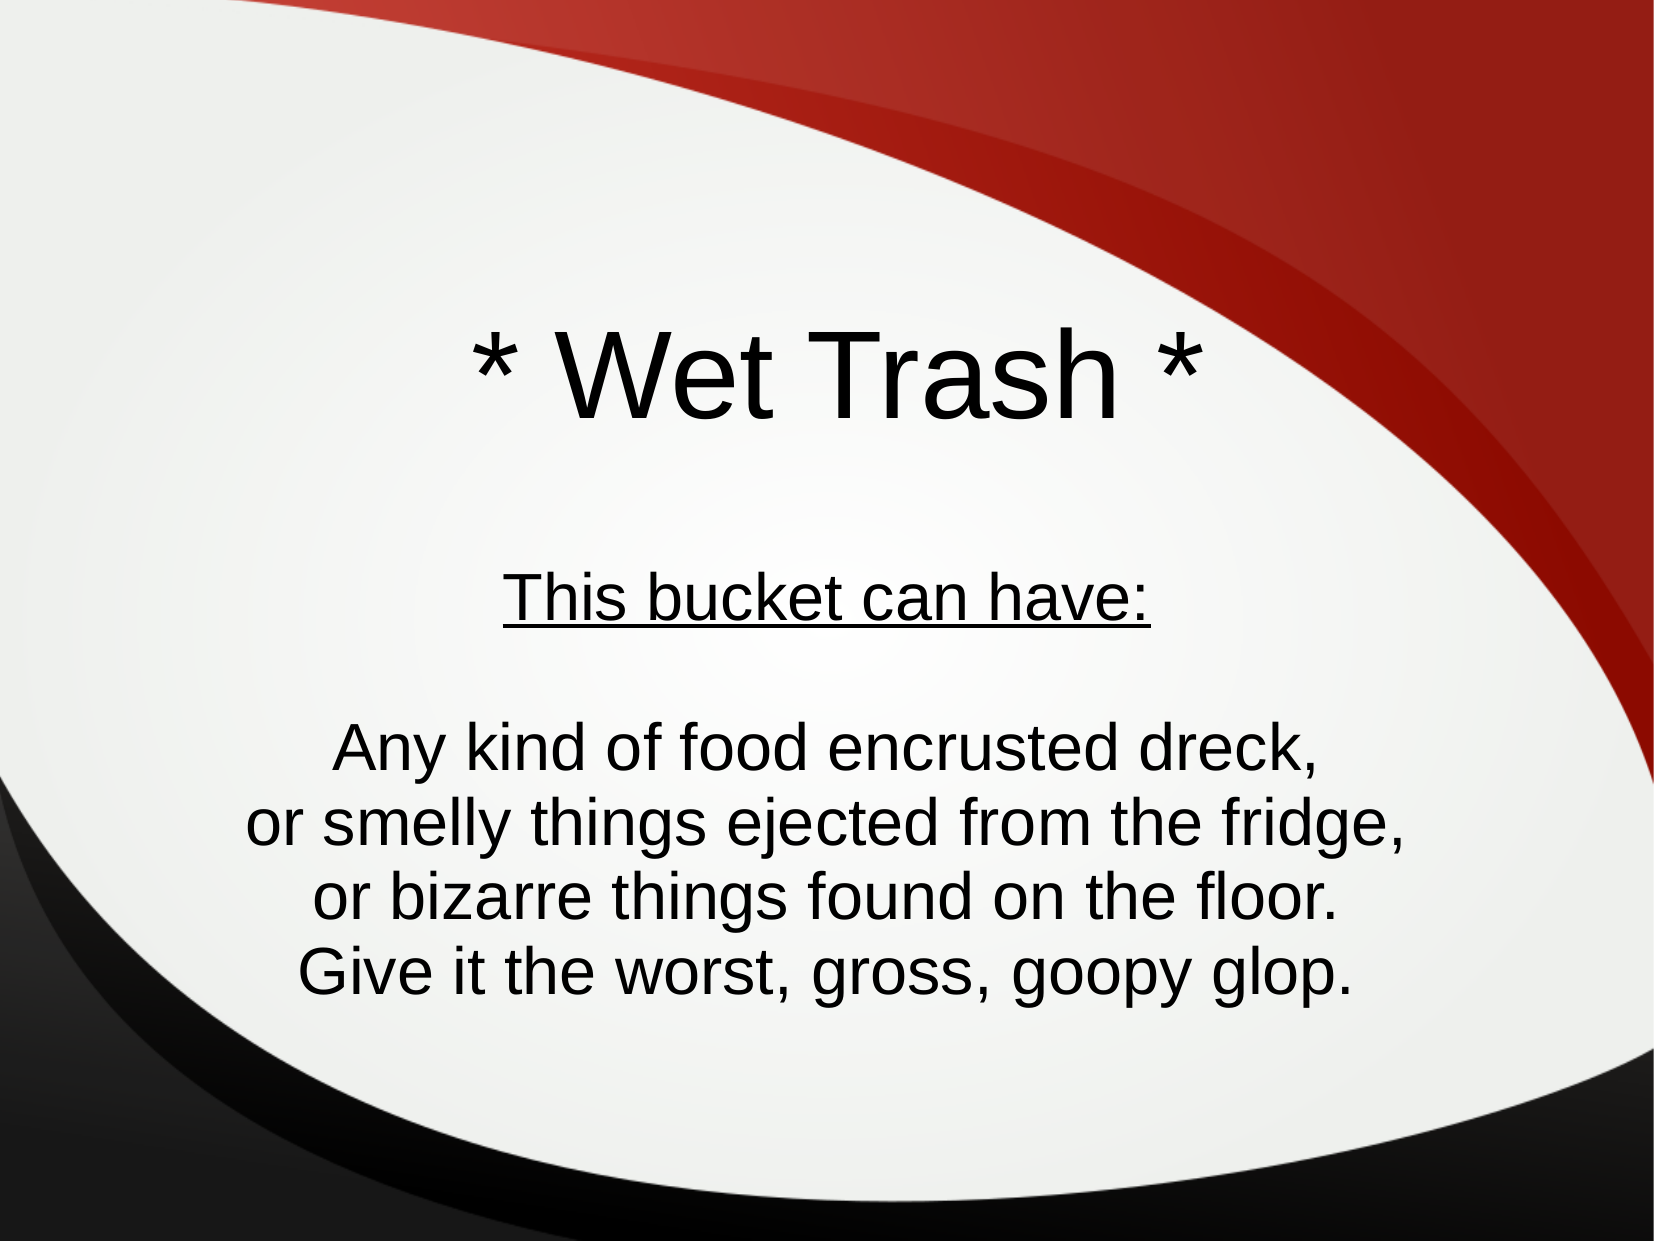

# * Wet Trash *
This bucket can have:
Any kind of food encrusted dreck,
or smelly things ejected from the fridge,
or bizarre things found on the floor.
Give it the worst, gross, goopy glop.